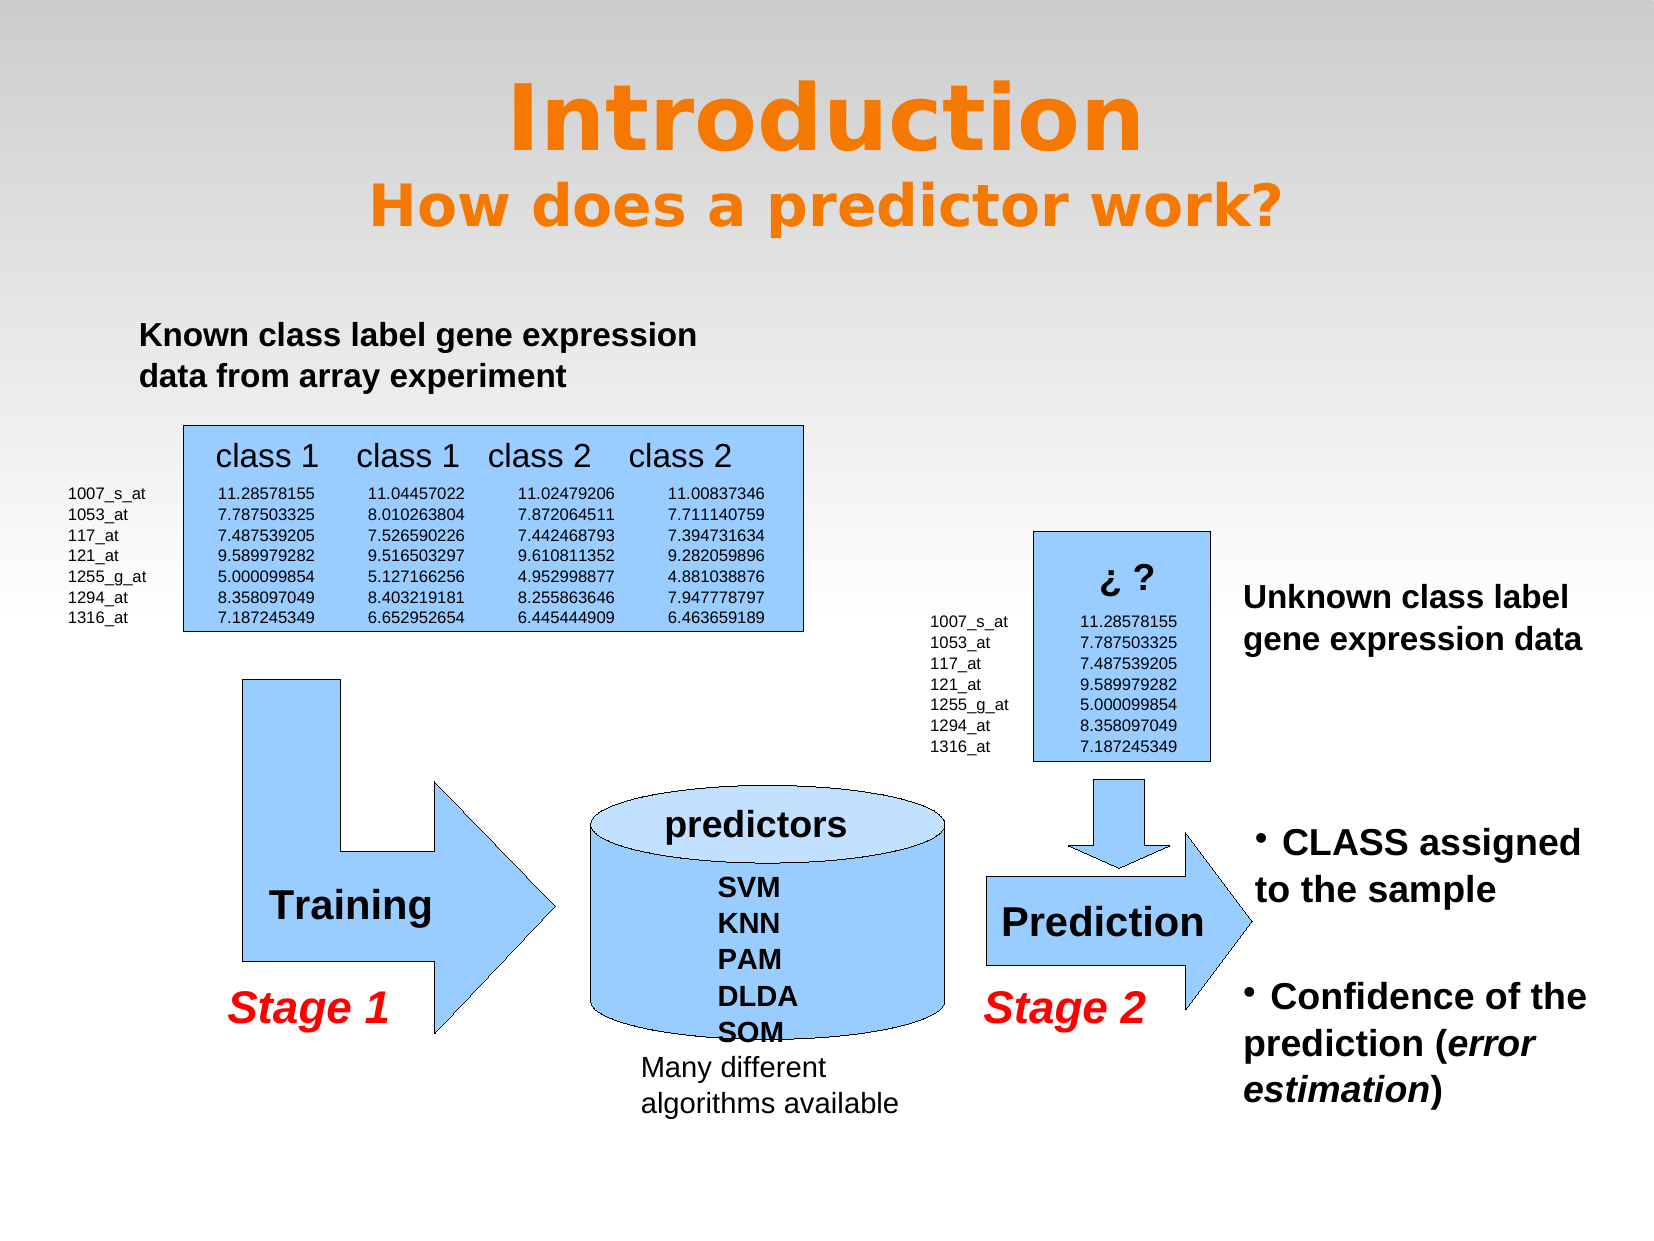

# Introduction How does a predictor work?
Known class label gene expression
data from array experiment
class 1 class 1 class 2 class 2
1007_s_at	11.28578155	11.04457022	11.02479206	11.00837346
1053_at	7.787503325	8.010263804	7.872064511	7.711140759
117_at	7.487539205	7.526590226	7.442468793	7.394731634
121_at	9.589979282	9.516503297	9.610811352	9.282059896
1255_g_at	5.000099854	5.127166256	4.952998877	4.881038876
1294_at	8.358097049	8.403219181	8.255863646	7.947778797
1316_at	7.187245349	6.652952654	6.445444909	6.463659189
¿ ?
Unknown class label gene expression data
1007_s_at	11.28578155
1053_at	7.787503325
117_at	7.487539205
121_at	9.589979282
1255_g_at	5.000099854
1294_at	8.358097049
1316_at	7.187245349
predictors
 CLASS assigned to the sample
SVM
KNN
PAM
DLDA
SOM
Training
Prediction
 Confidence of the prediction (error estimation)
Stage 1
Stage 2
Many different algorithms available